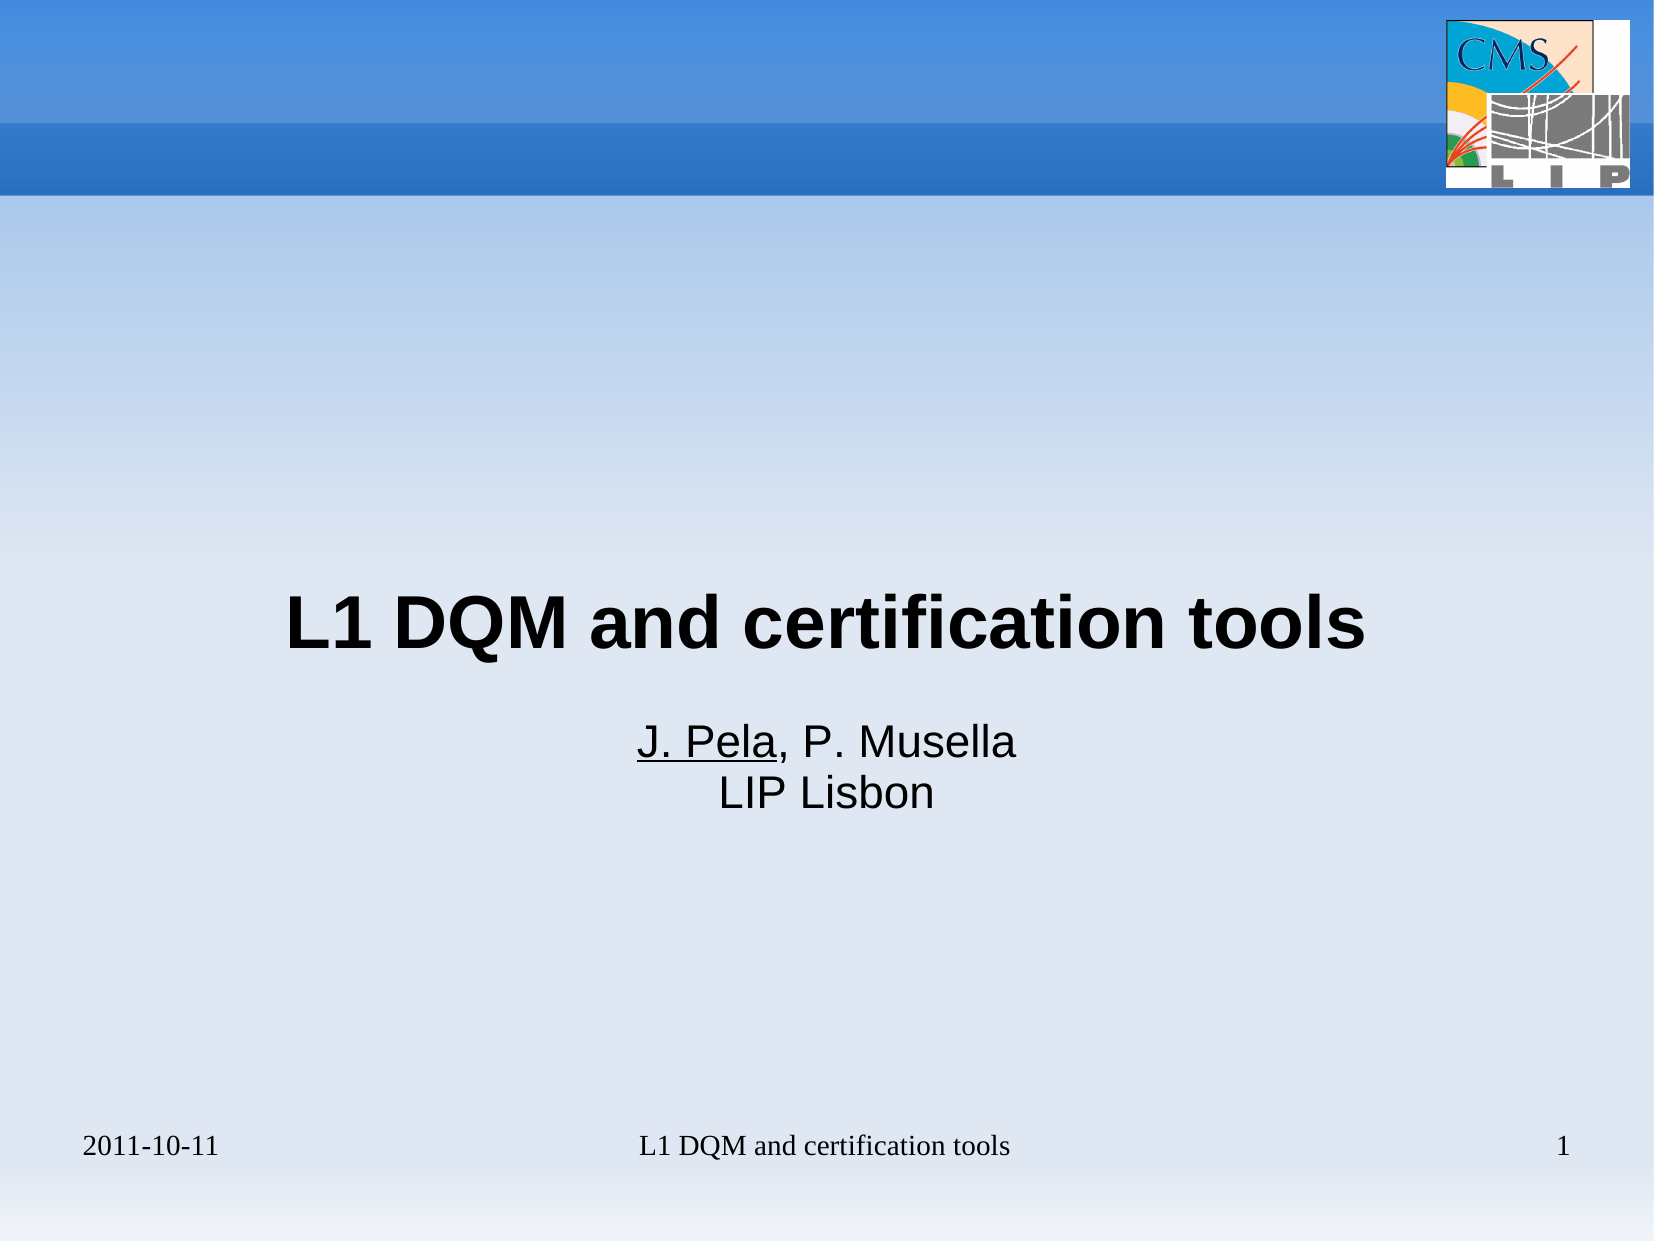

# L1 DQM and certification tools
J. Pela, P. Musella
LIP Lisbon
2011-10-11
L1 DQM and certification tools
1